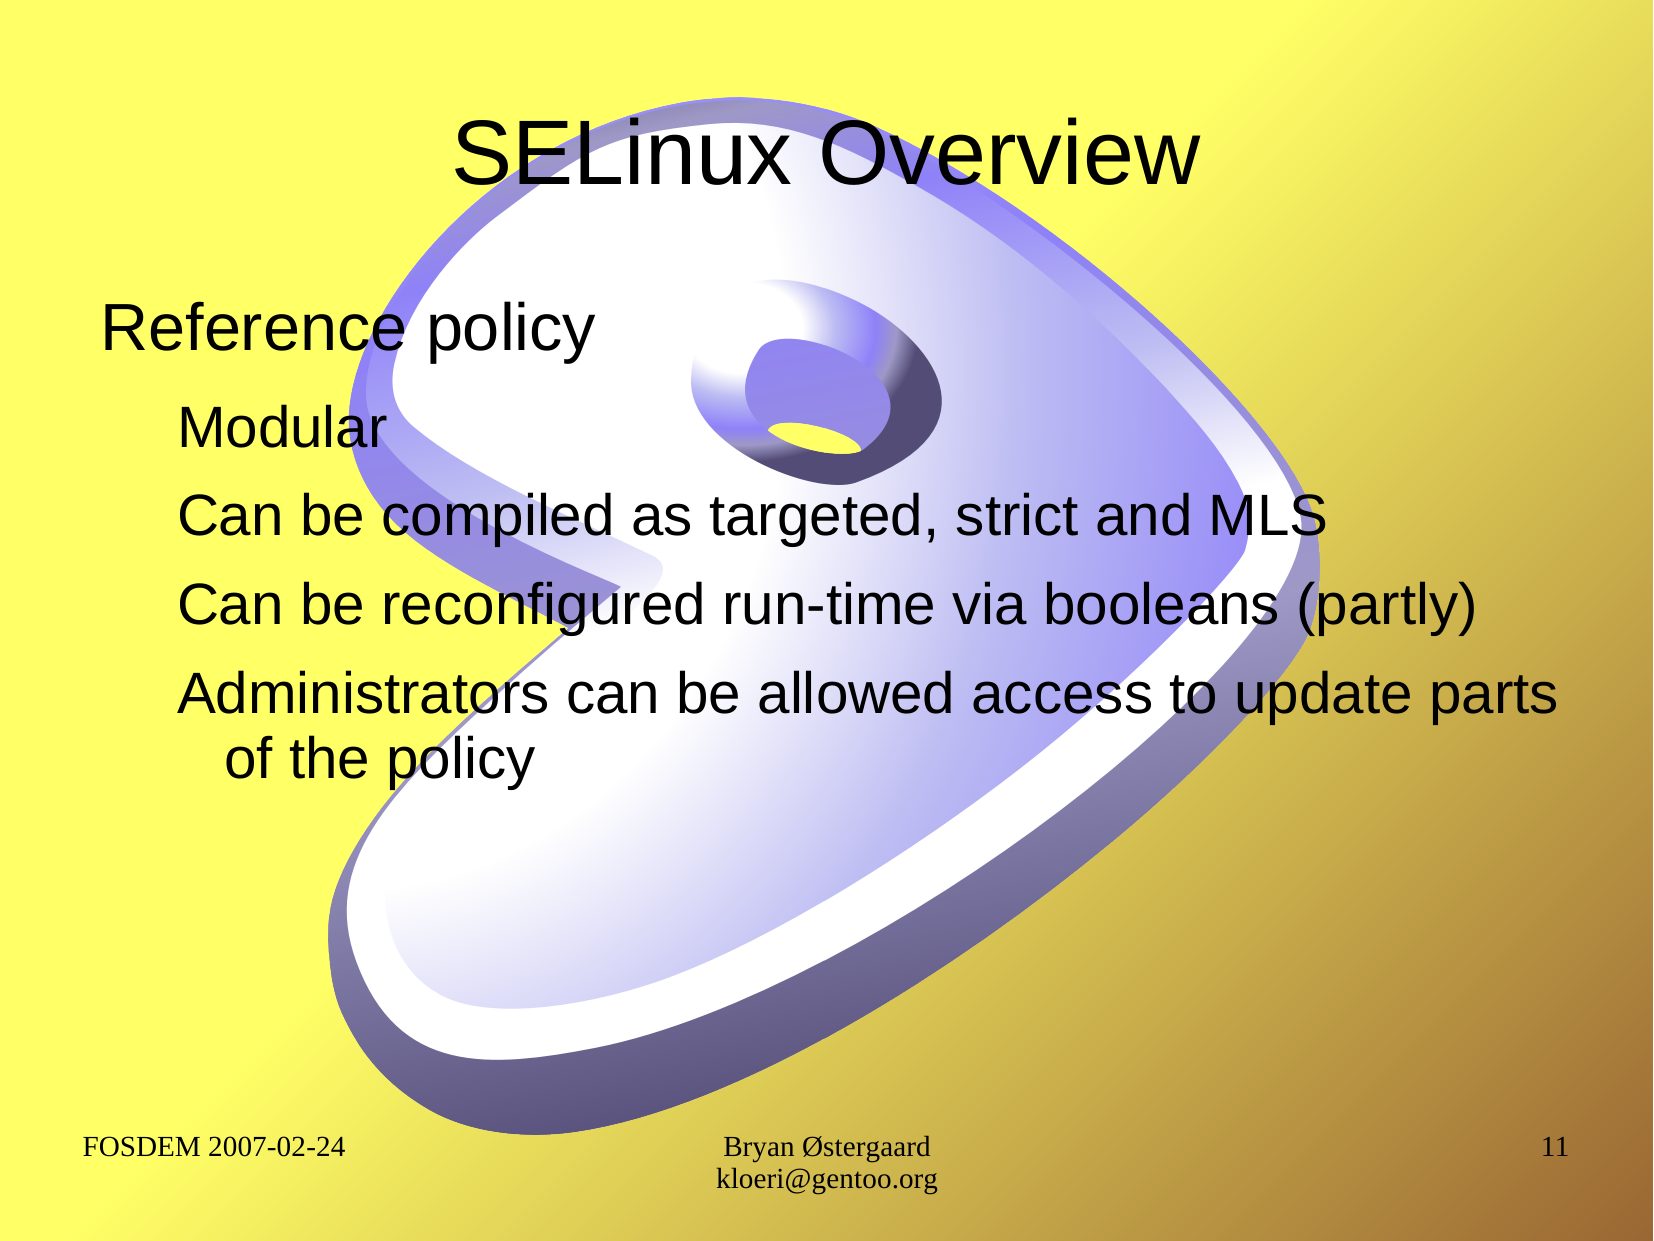

# SELinux Overview
Reference policy
Modular
Can be compiled as targeted, strict and MLS
Can be reconfigured run-time via booleans (partly)
Administrators can be allowed access to update parts of the policy
11